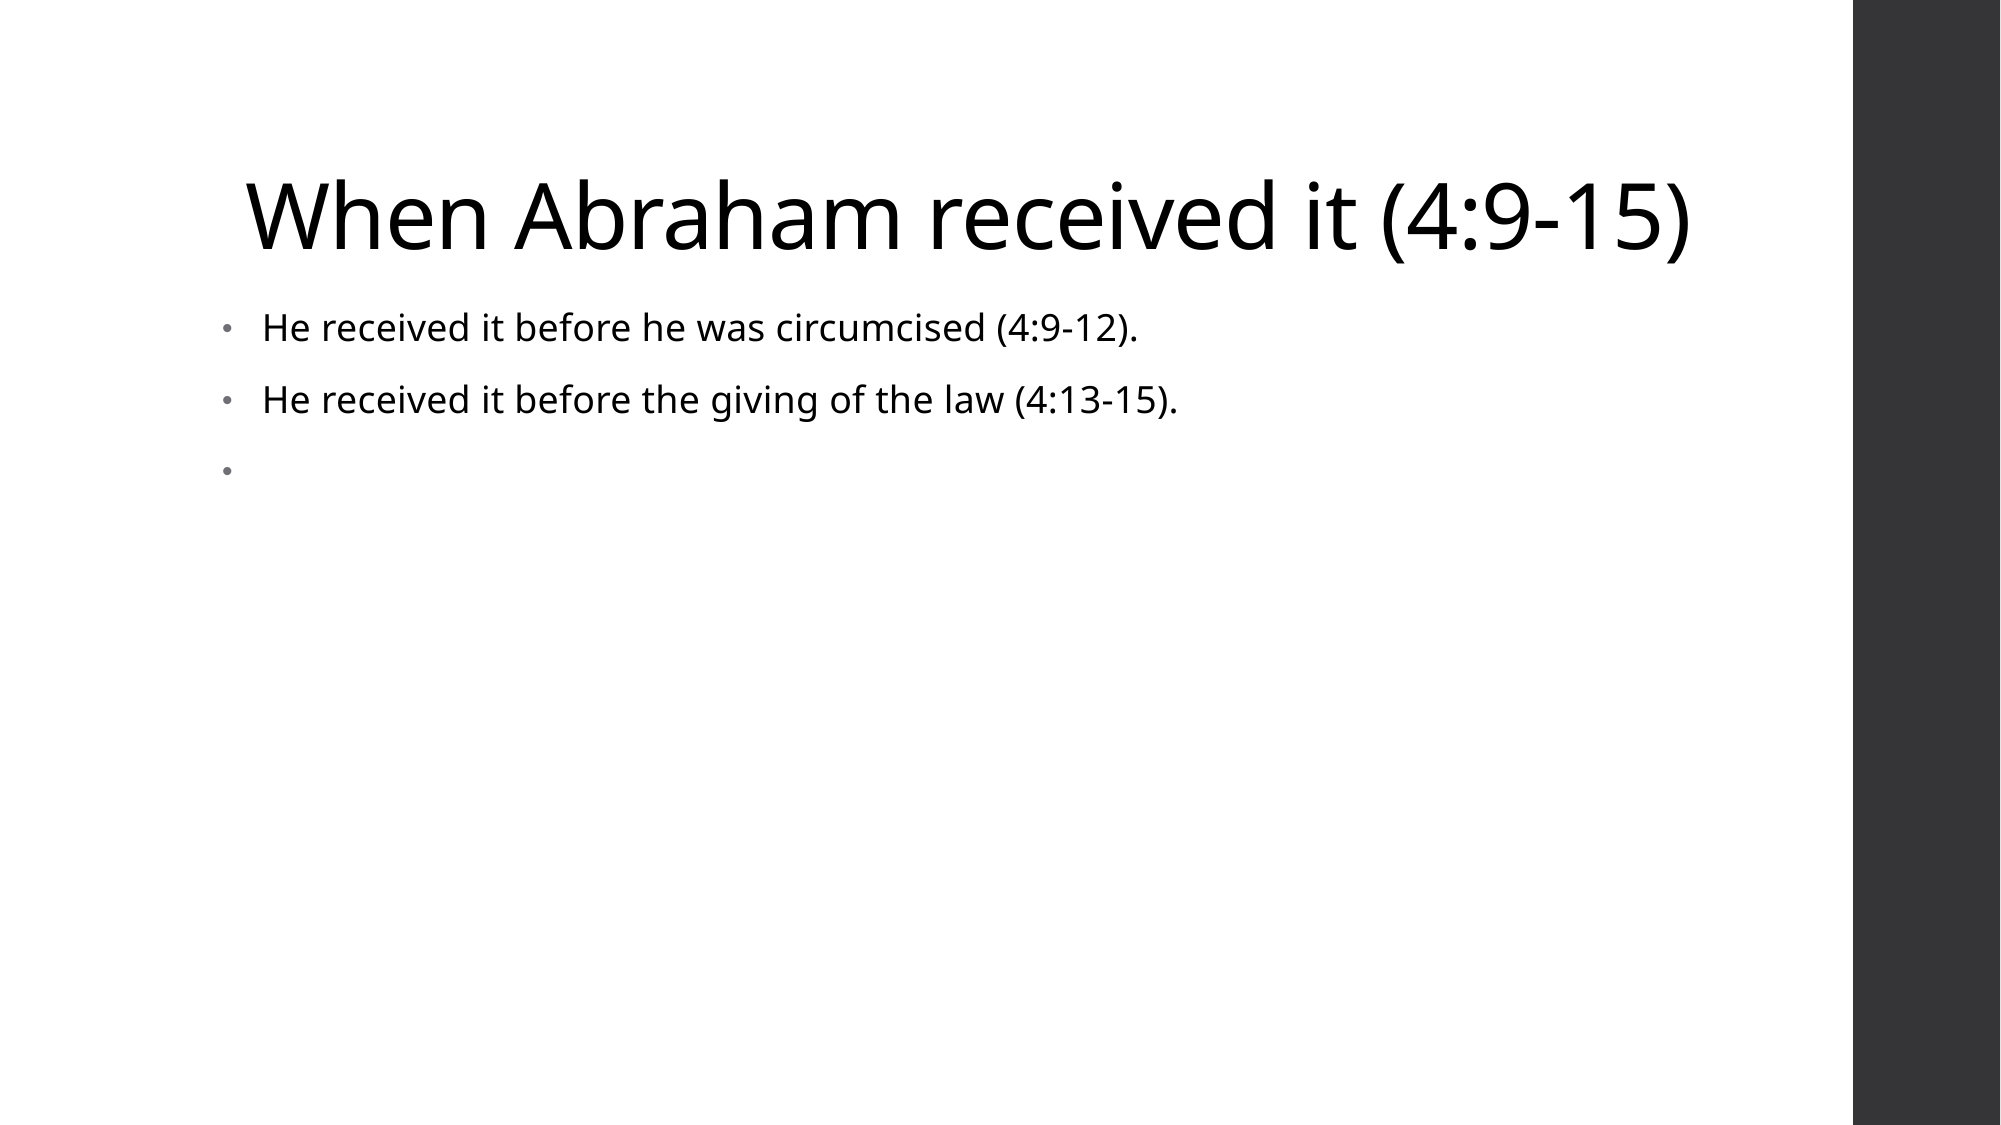

# When Abraham received it (4:9-15)
 He received it before he was circumcised (4:9-12).
 He received it before the giving of the law (4:13-15).